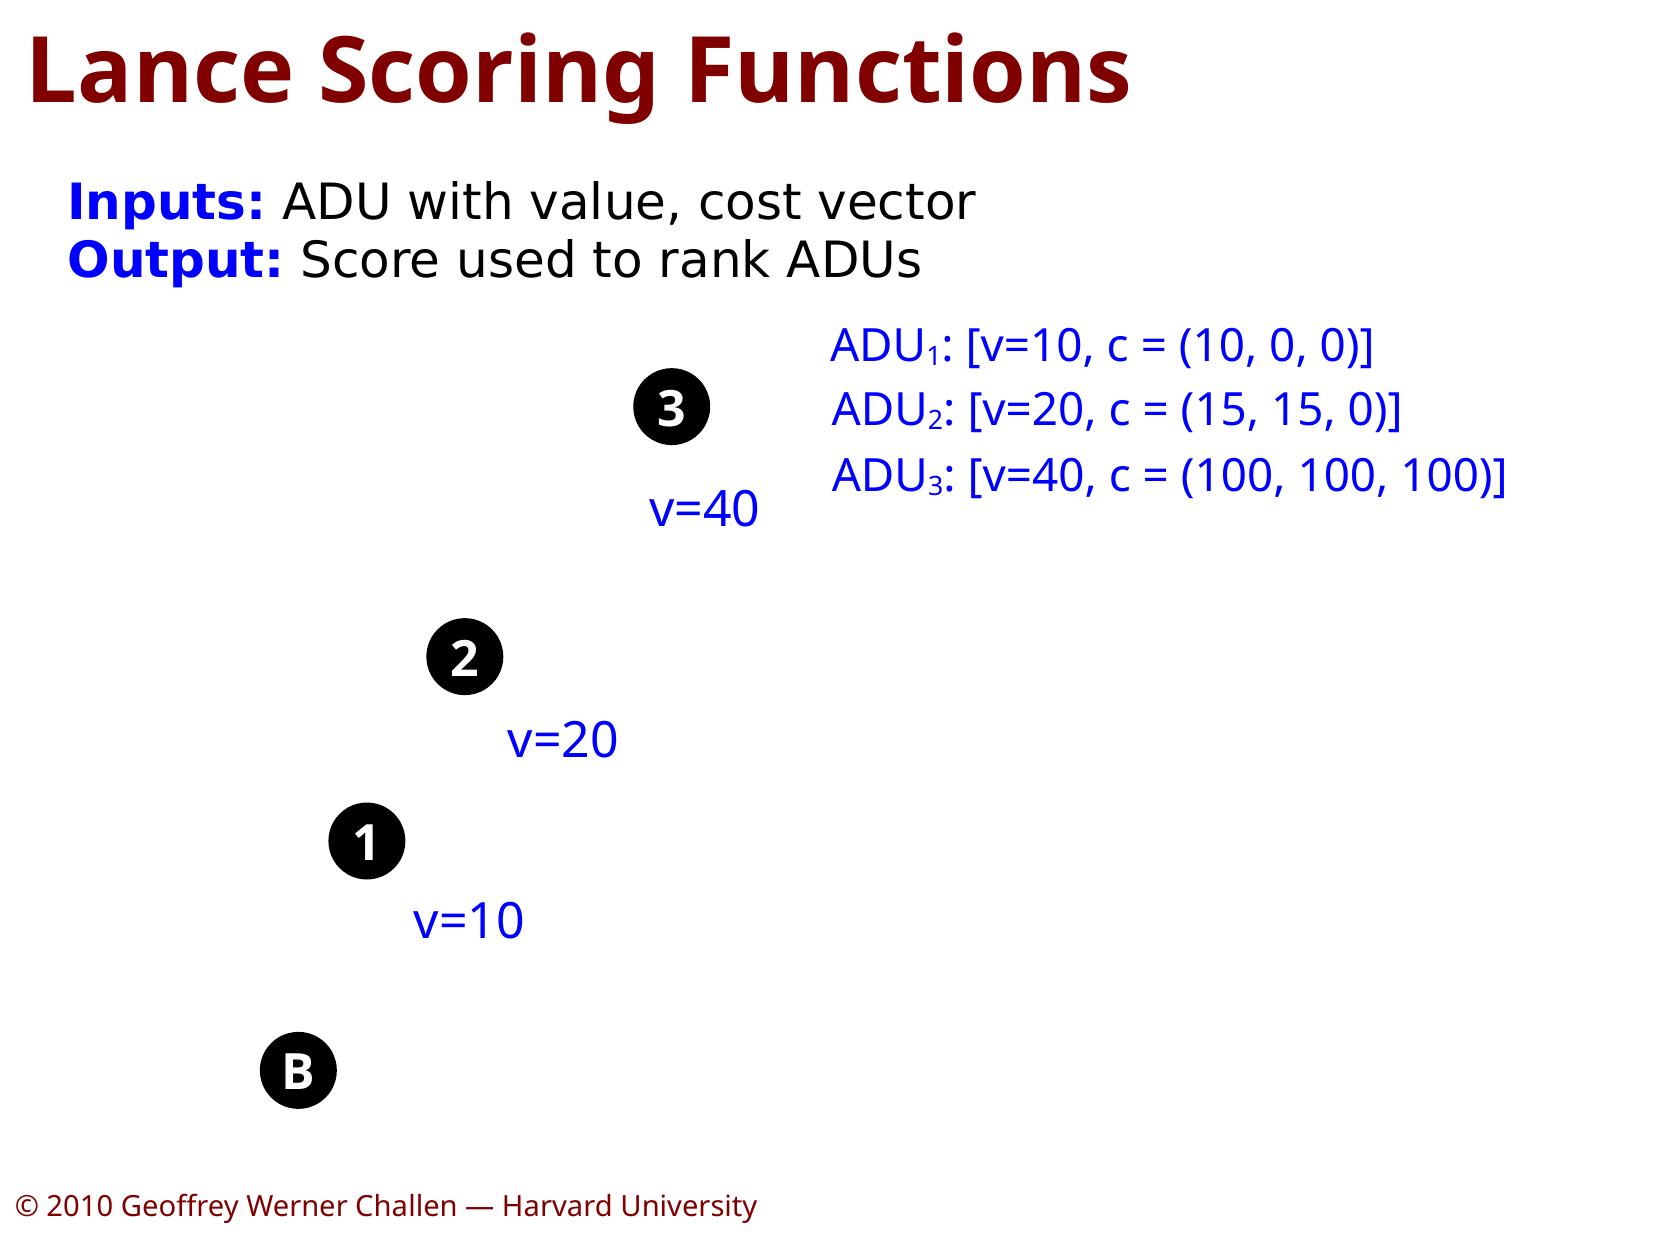

# Lance Scoring Functions
Inputs: ADU with value, cost vector
Output: Score used to rank ADUs
ADU1: [v=10, c = (10, 0, 0)]
3
ADU2: [v=20, c = (15, 15, 0)]
ADU3: [v=40, c = (100, 100, 100)]
v=40
2
v=20
1
v=10
B